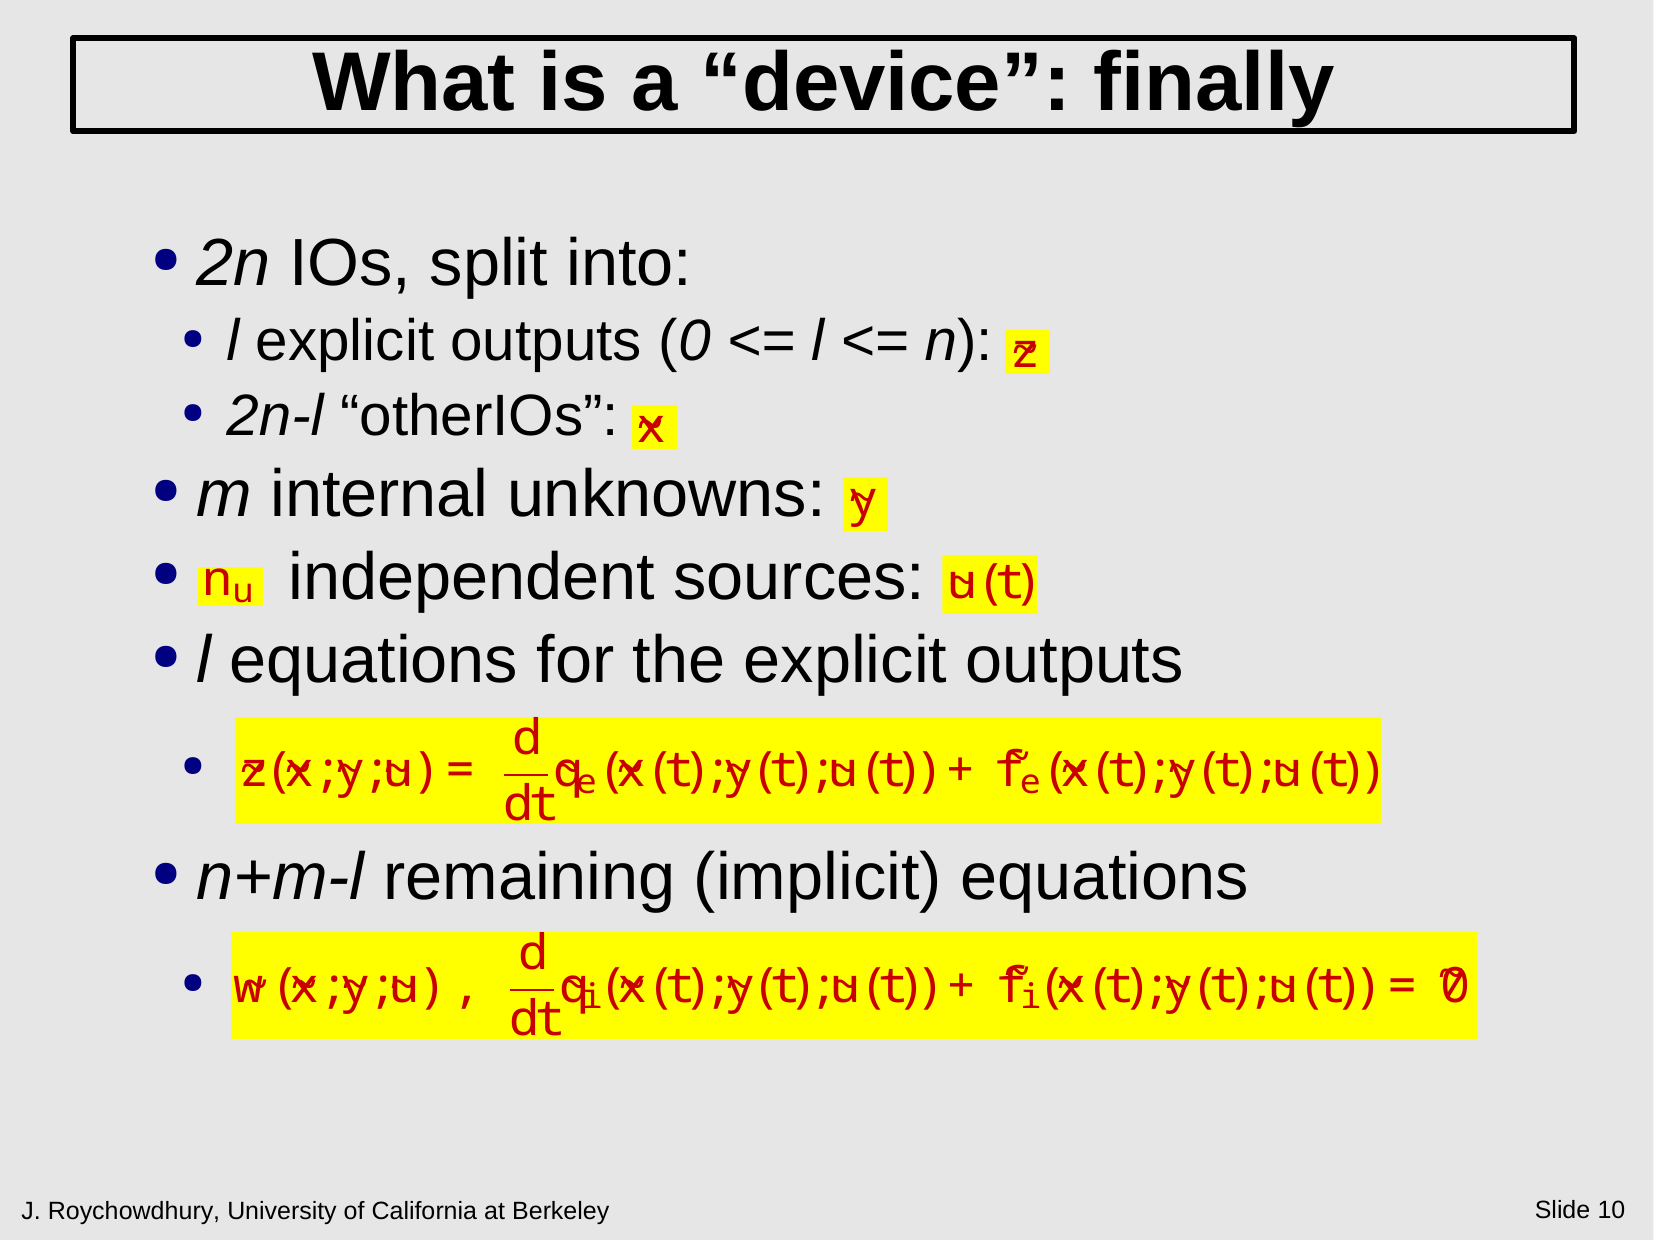

# What is a “device”: finally
2n IOs, split into:
l explicit outputs (0 <= l <= n):
2n-l “otherIOs”:
m internal unknowns:
 independent sources:
l equations for the explicit outputs
n+m-l remaining (implicit) equations